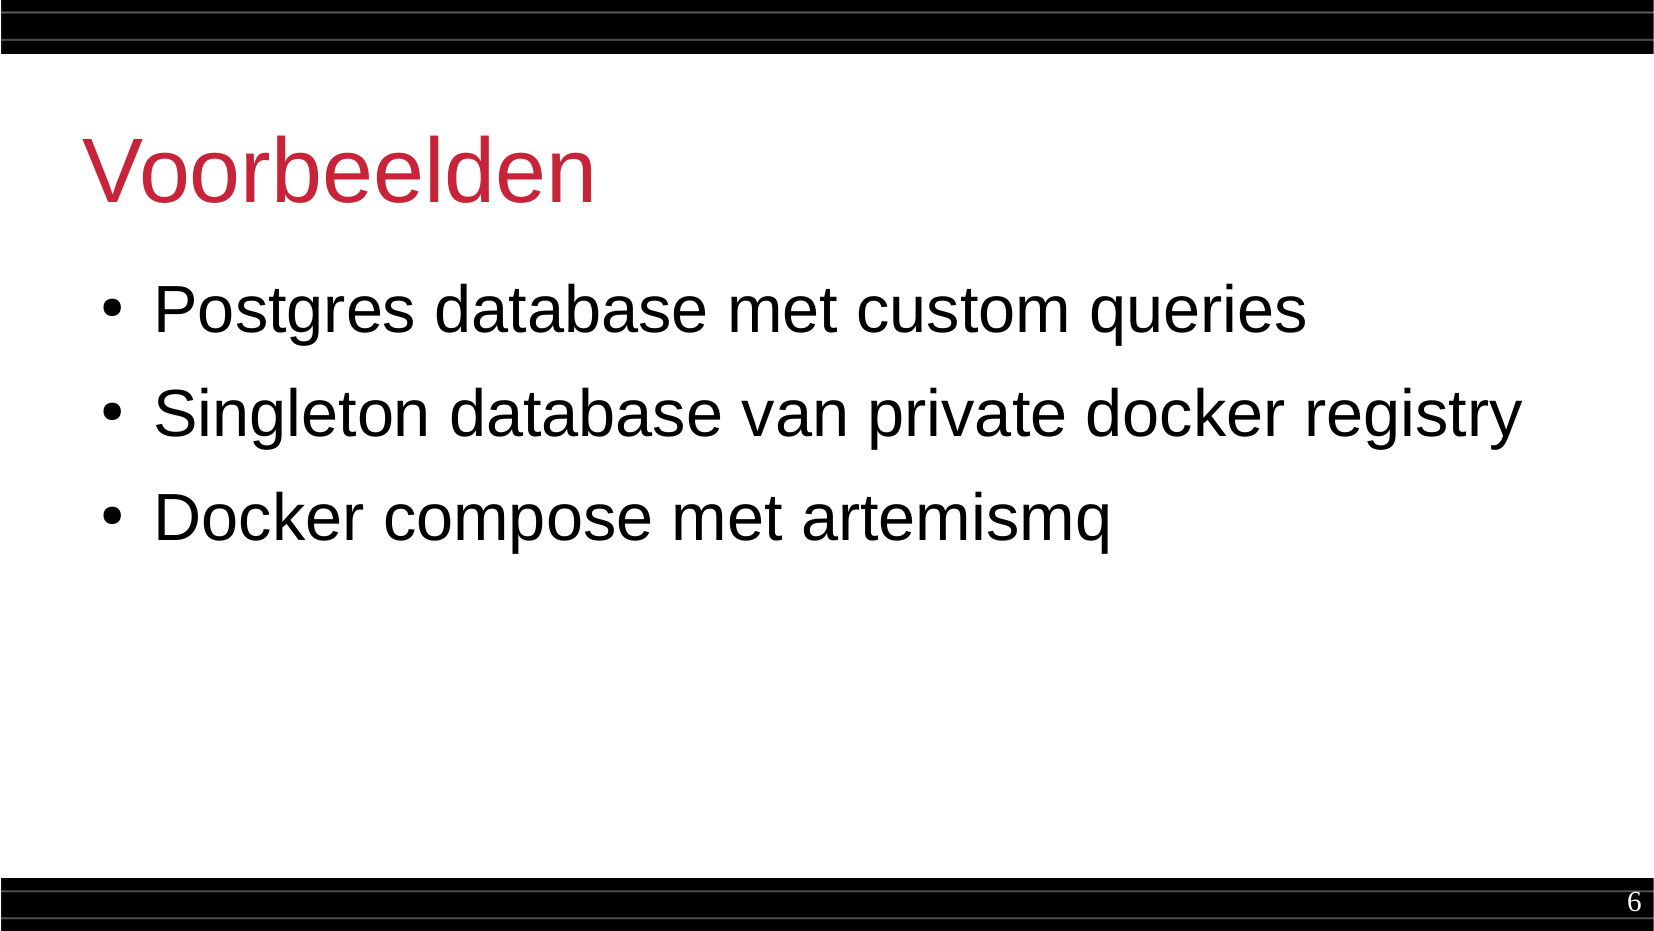

# Voorbeelden
Postgres database met custom queries
Singleton database van private docker registry
Docker compose met artemismq